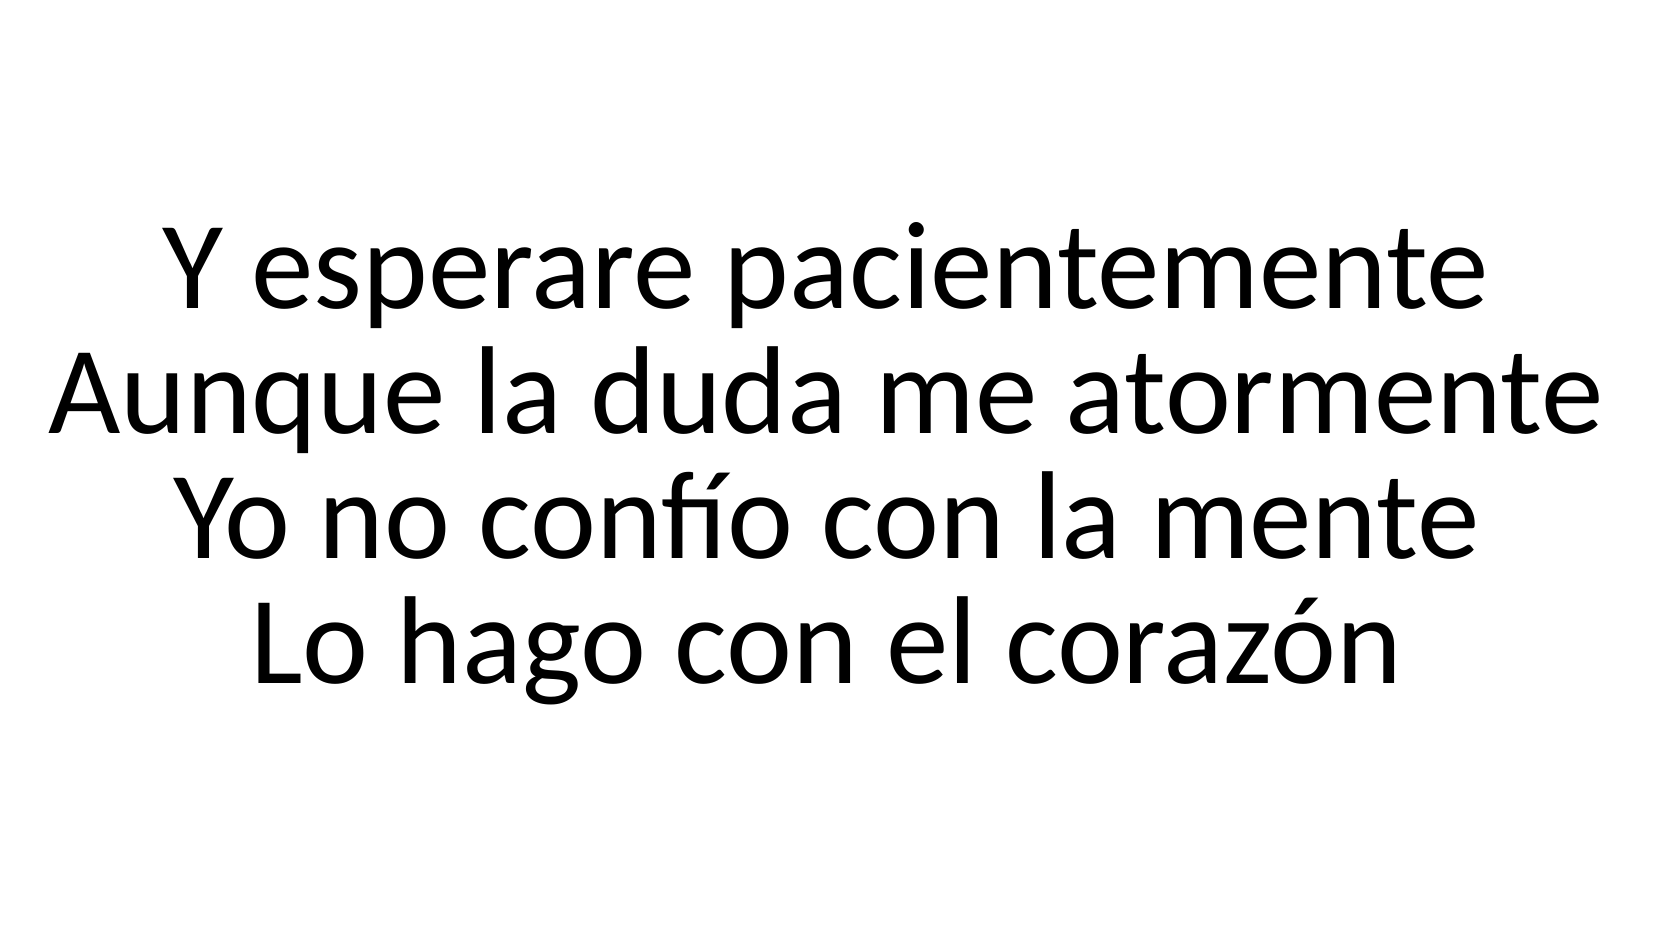

# Y esperare pacientemente Aunque la duda me atormente Yo no confío con la mente Lo hago con el corazón